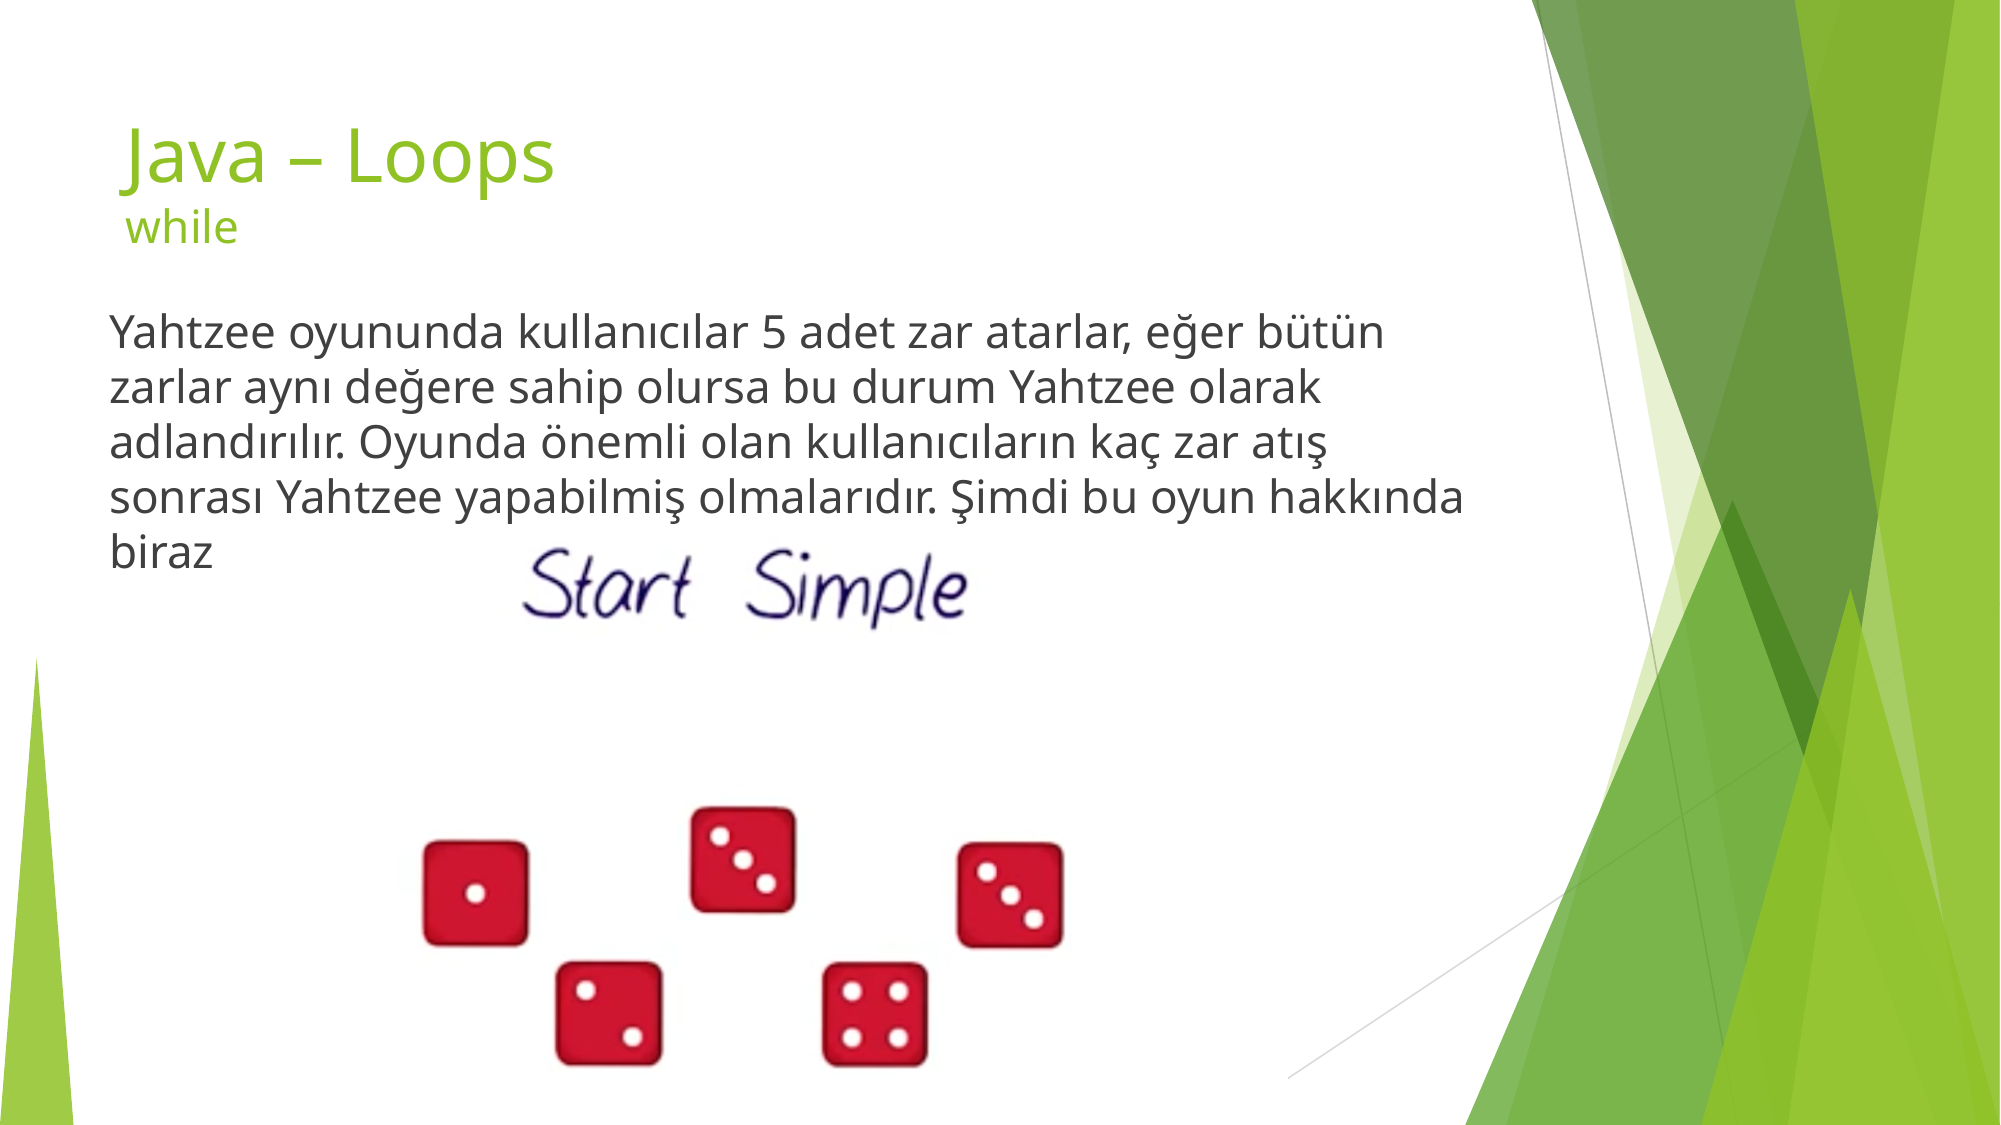

# Java – Loops while
Yahtzee oyununda kullanıcılar 5 adet zar atarlar, eğer bütün zarlar aynı değere sahip olursa bu durum Yahtzee olarak adlandırılır. Oyunda önemli olan kullanıcıların kaç zar atış sonrası Yahtzee yapabilmiş olmalarıdır. Şimdi bu oyun hakkında biraz düşünelim.